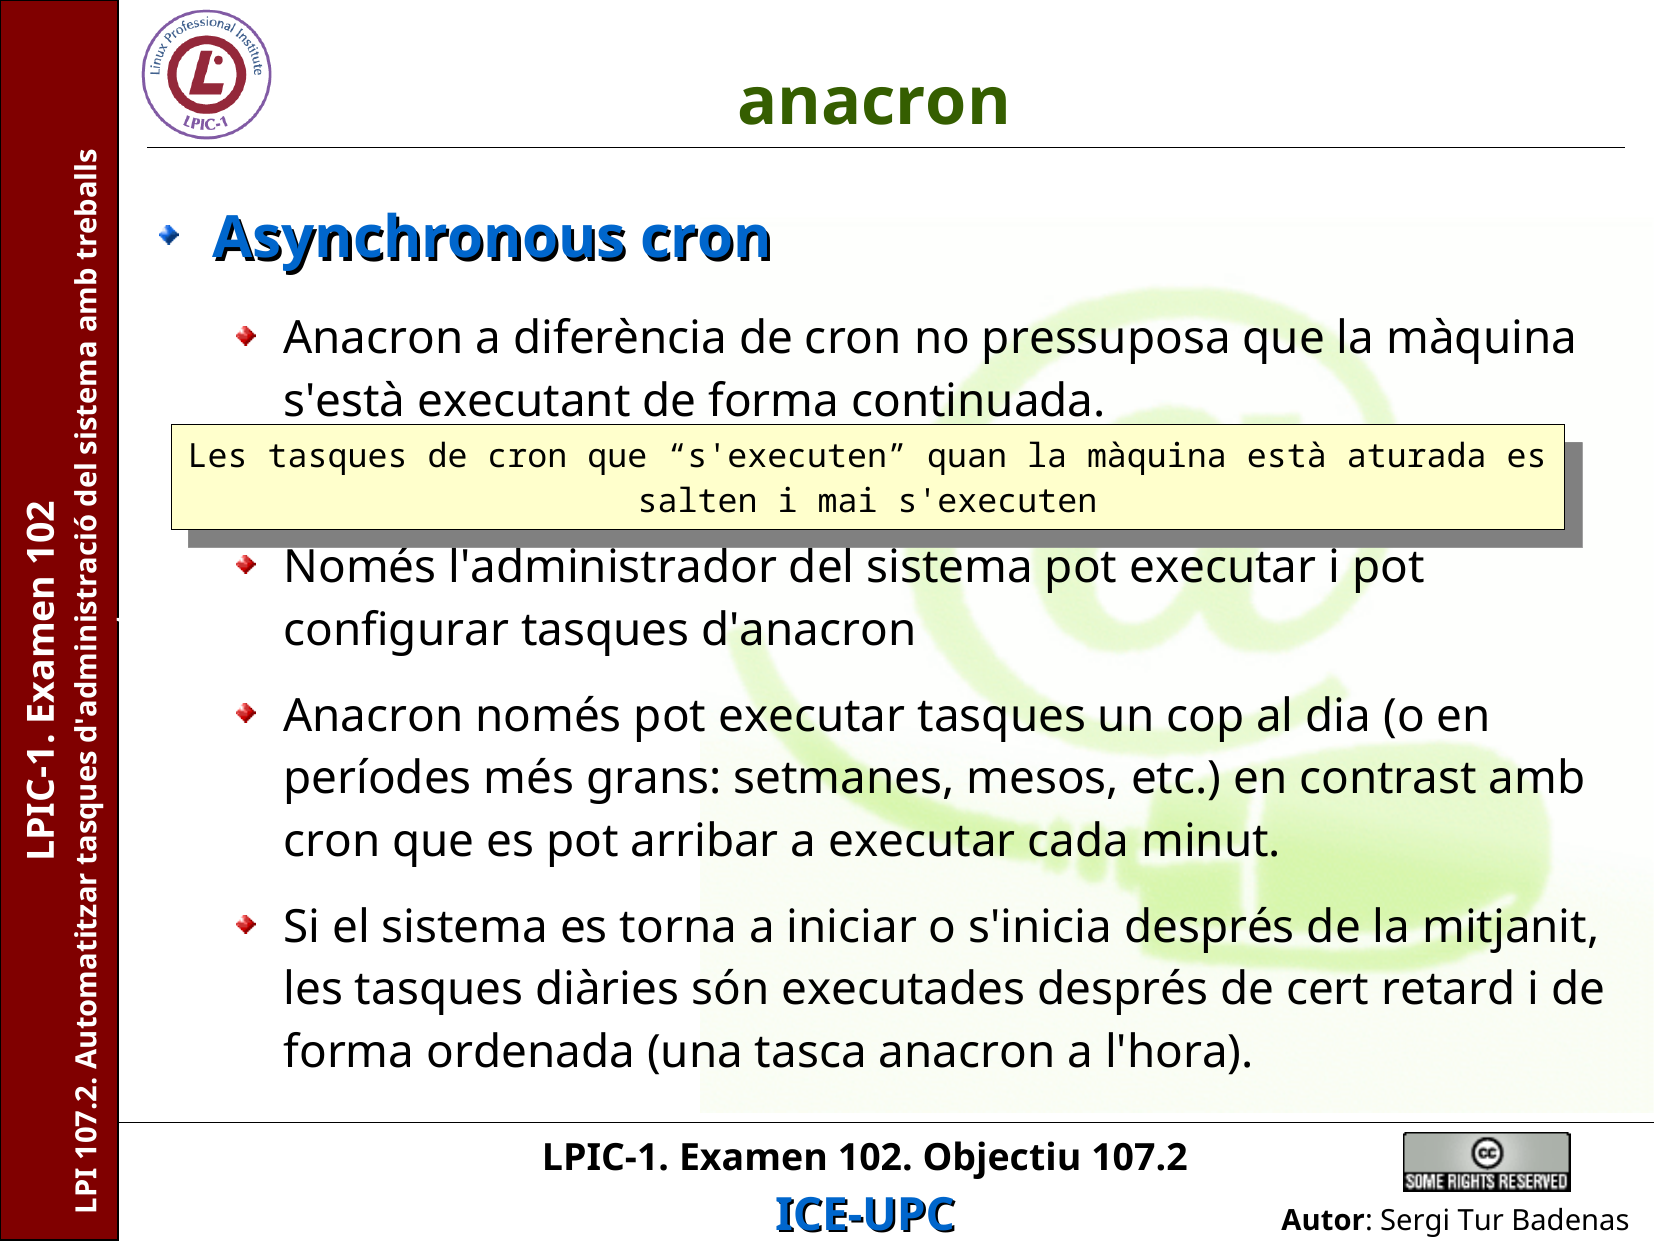

# anacron
Asynchronous cron
Anacron a diferència de cron no pressuposa que la màquina s'està executant de forma continuada.
Només l'administrador del sistema pot executar i pot configurar tasques d'anacron
Anacron només pot executar tasques un cop al dia (o en períodes més grans: setmanes, mesos, etc.) en contrast amb cron que es pot arribar a executar cada minut.
Si el sistema es torna a iniciar o s'inicia després de la mitjanit, les tasques diàries són executades després de cert retard i de forma ordenada (una tasca anacron a l'hora).
Les tasques de cron que “s'executen” quan la màquina està aturada es salten i mai s'executen